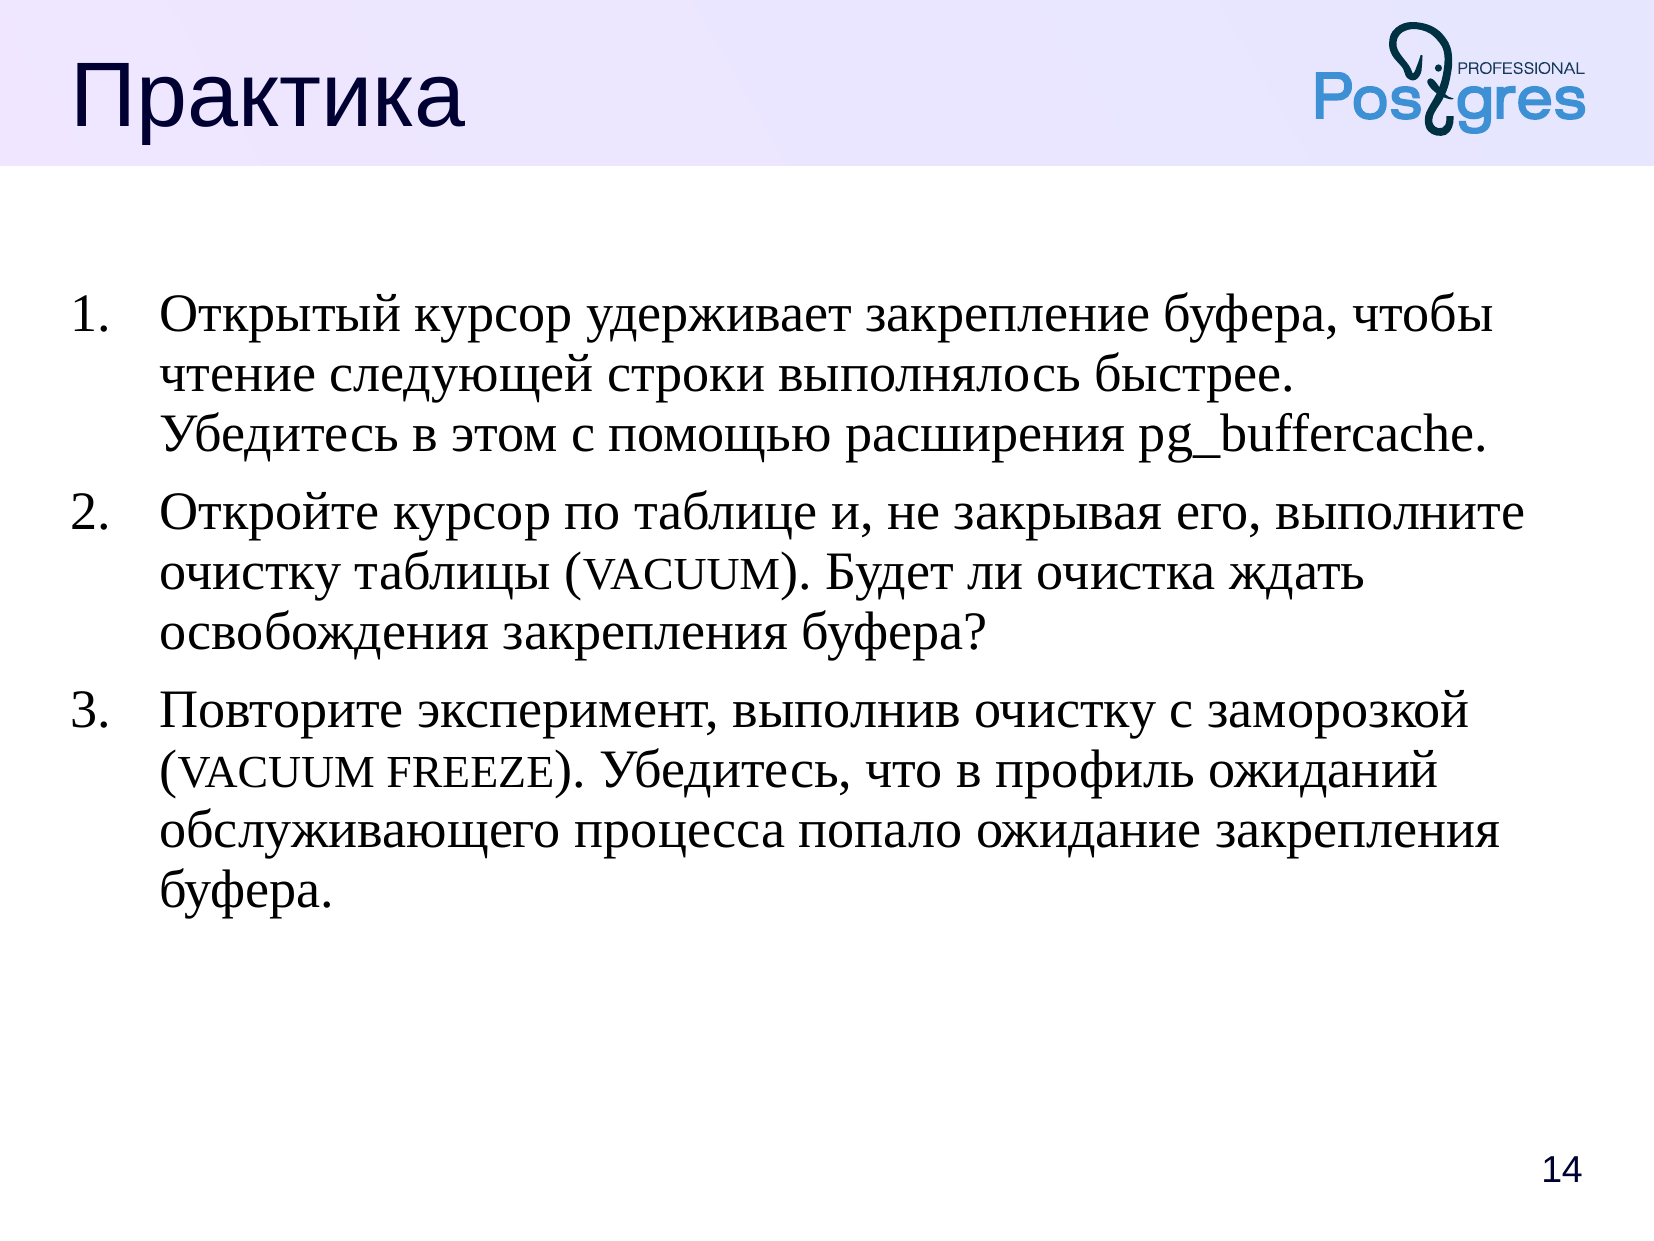

# Практика
Открытый курсор удерживает закрепление буфера, чтобы чтение следующей строки выполнялось быстрее.
Убедитесь в этом с помощью расширения pg_buffercache.
Откройте курсор по таблице и, не закрывая его, выполните очистку таблицы (VACUUM). Будет ли очистка ждать освобождения закрепления буфера?
Повторите эксперимент, выполнив очистку с заморозкой (VACUUM FREEZE). Убедитесь, что в профиль ожиданий обслуживающего процесса попало ожидание закрепления буфера.